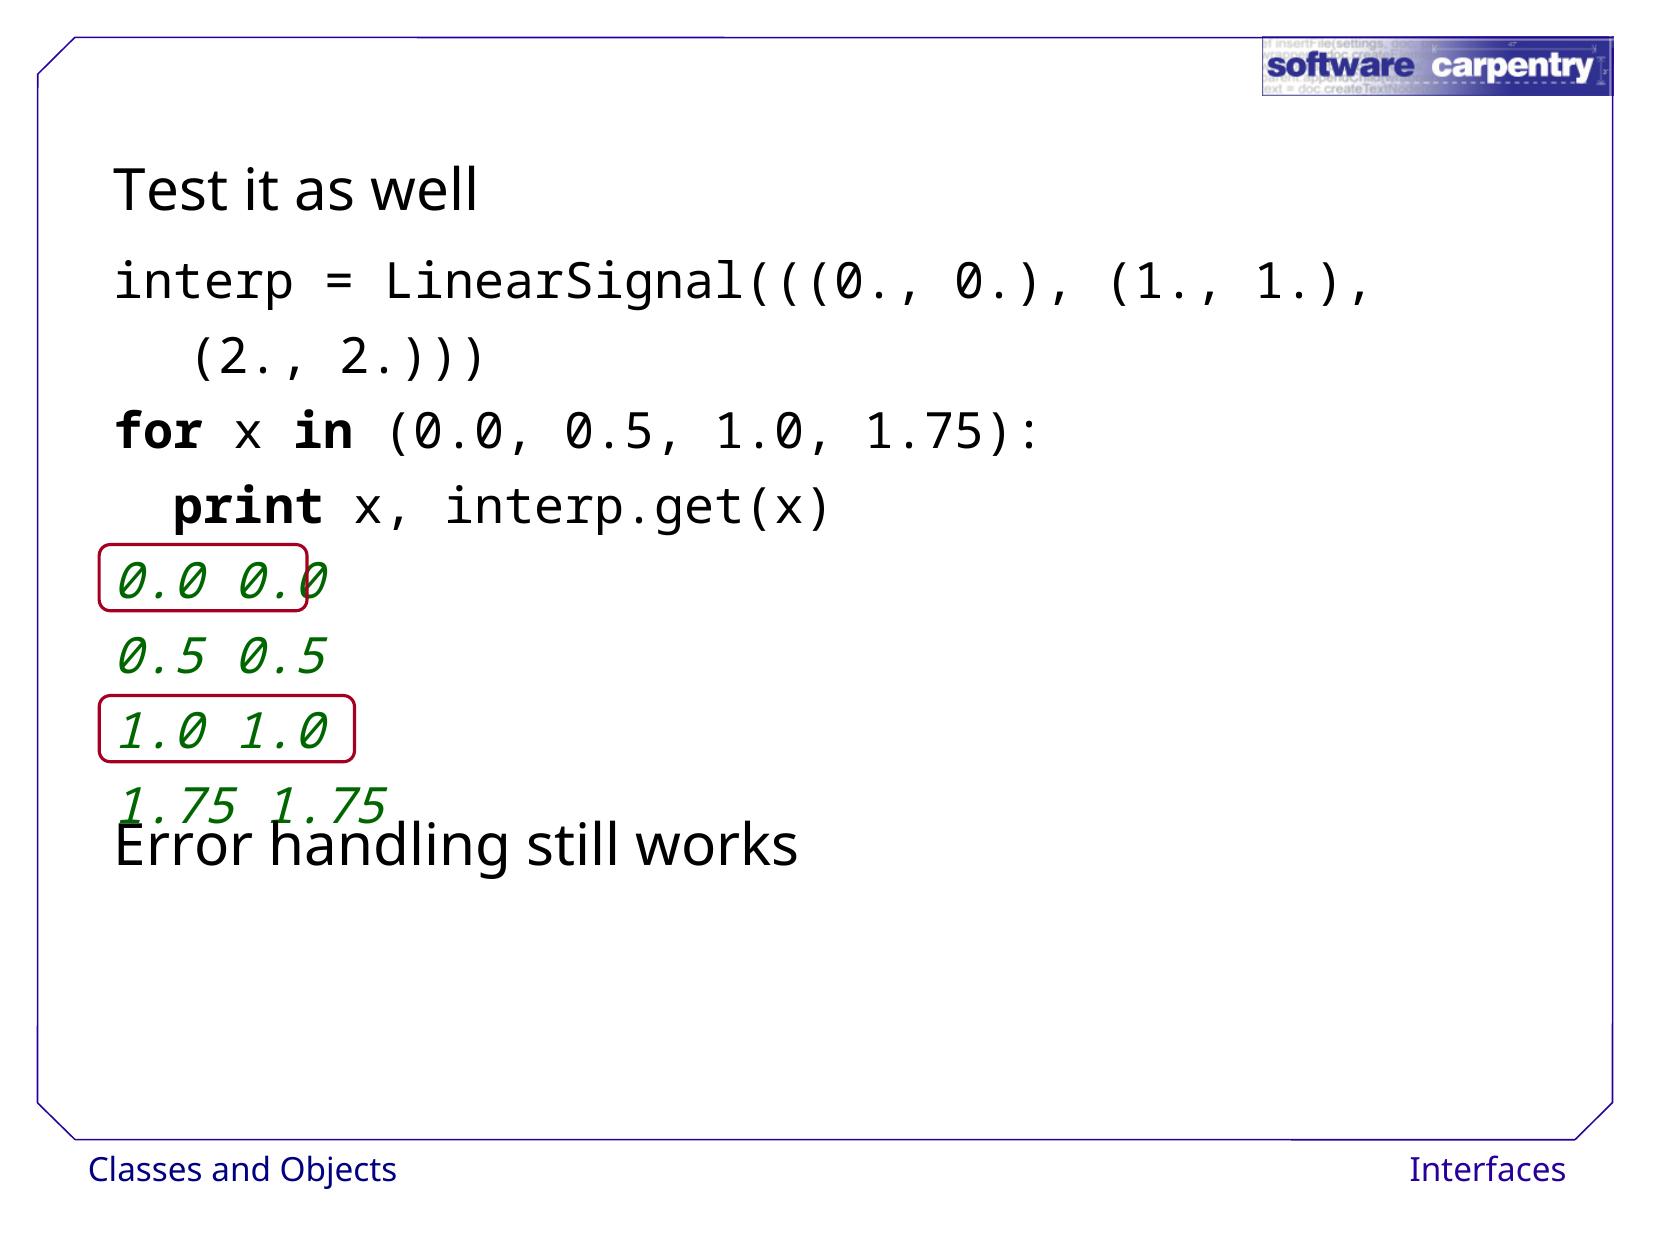

Test it as well
interp = LinearSignal(((0., 0.), (1., 1.), (2., 2.)))
for x in (0.0, 0.5, 1.0, 1.75):
 print x, interp.get(x)
0.0 0.0
0.5 0.5
1.0 1.0
1.75 1.75
Error handling still works